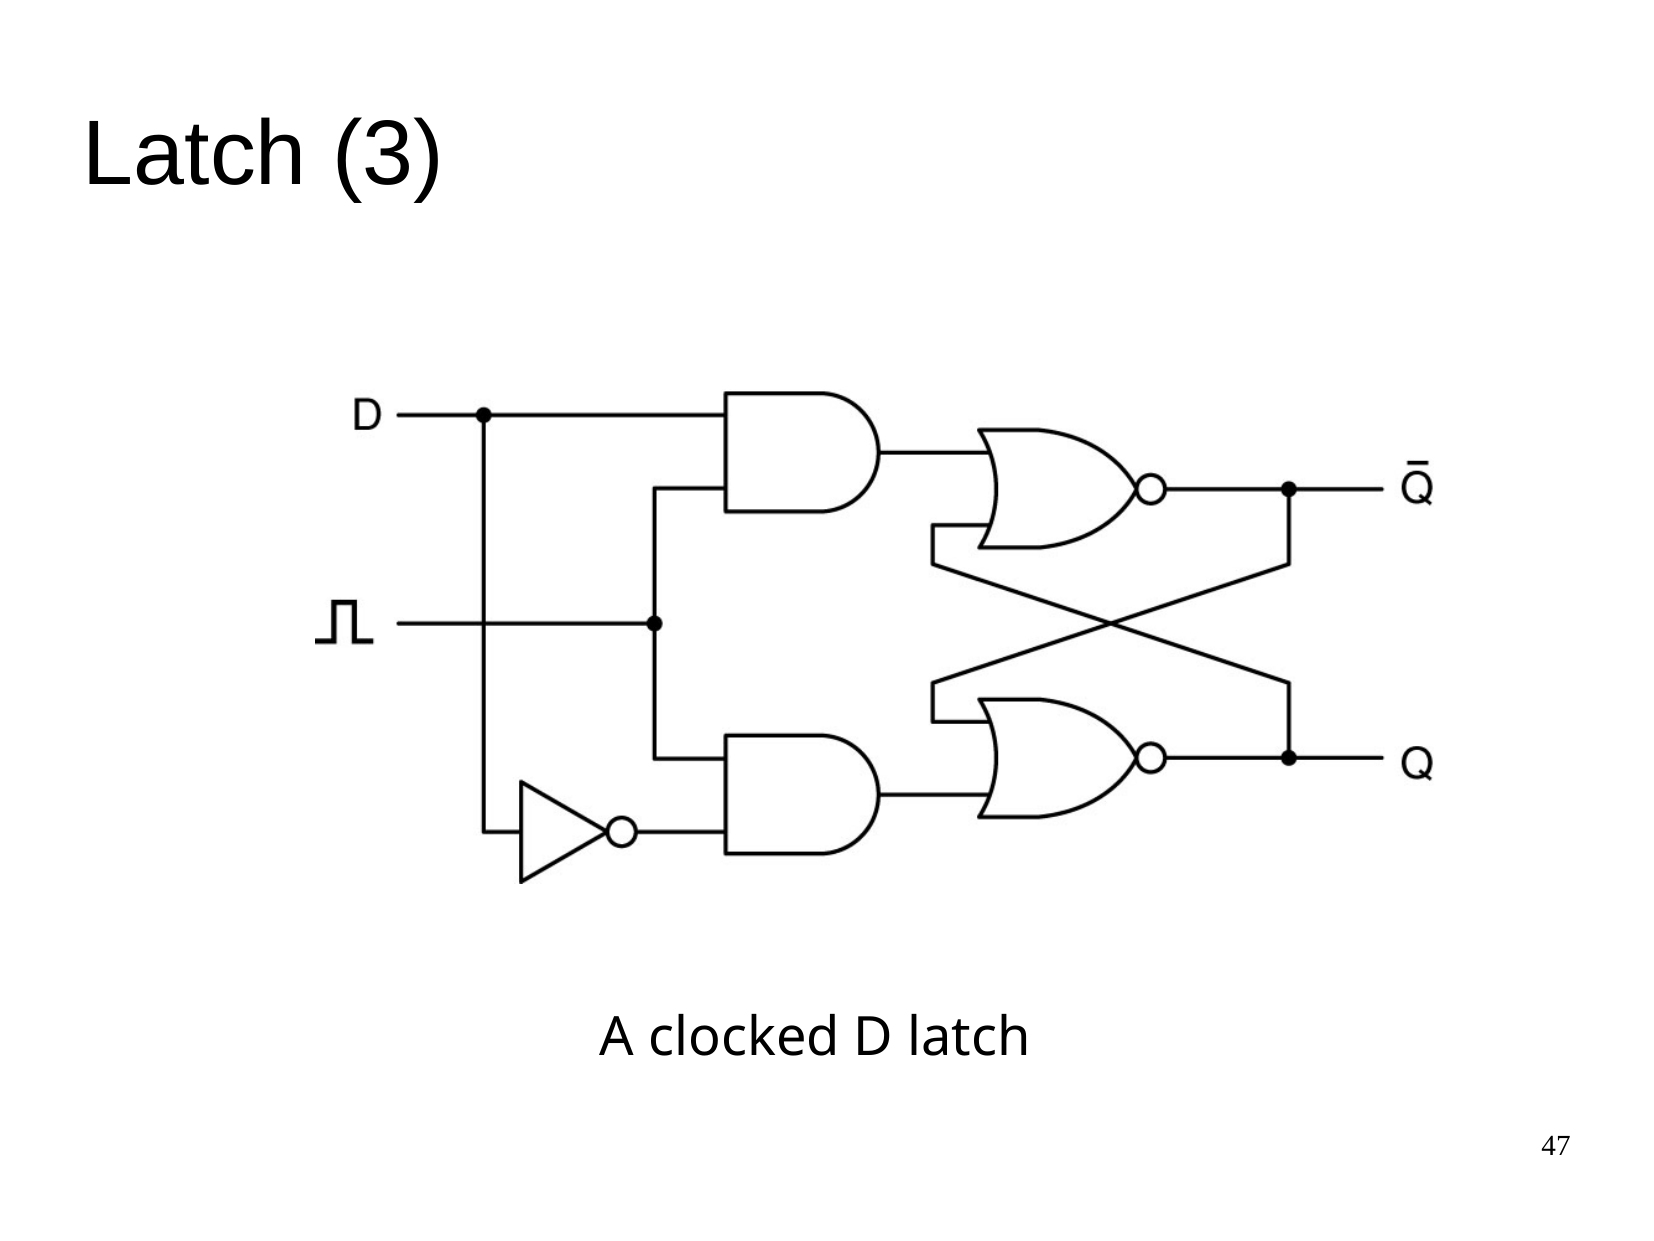

# Latch (3)
A clocked D latch
47